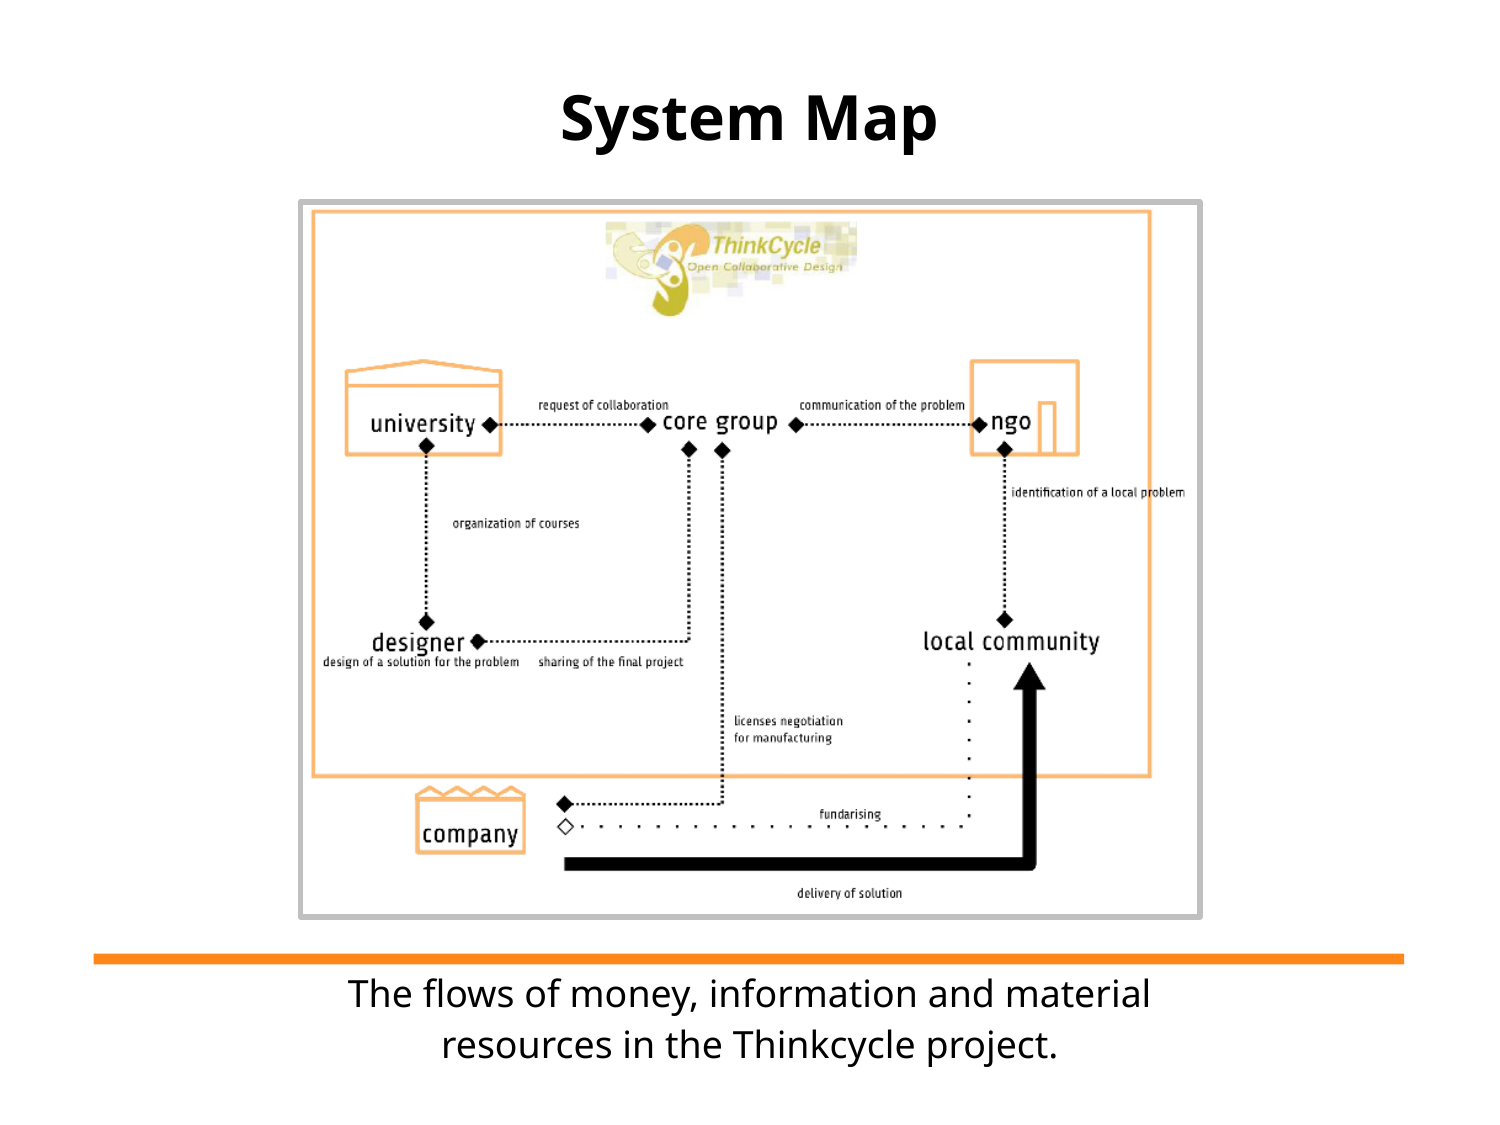

# System Map
The flows of money, information and material resources in the Thinkcycle project.